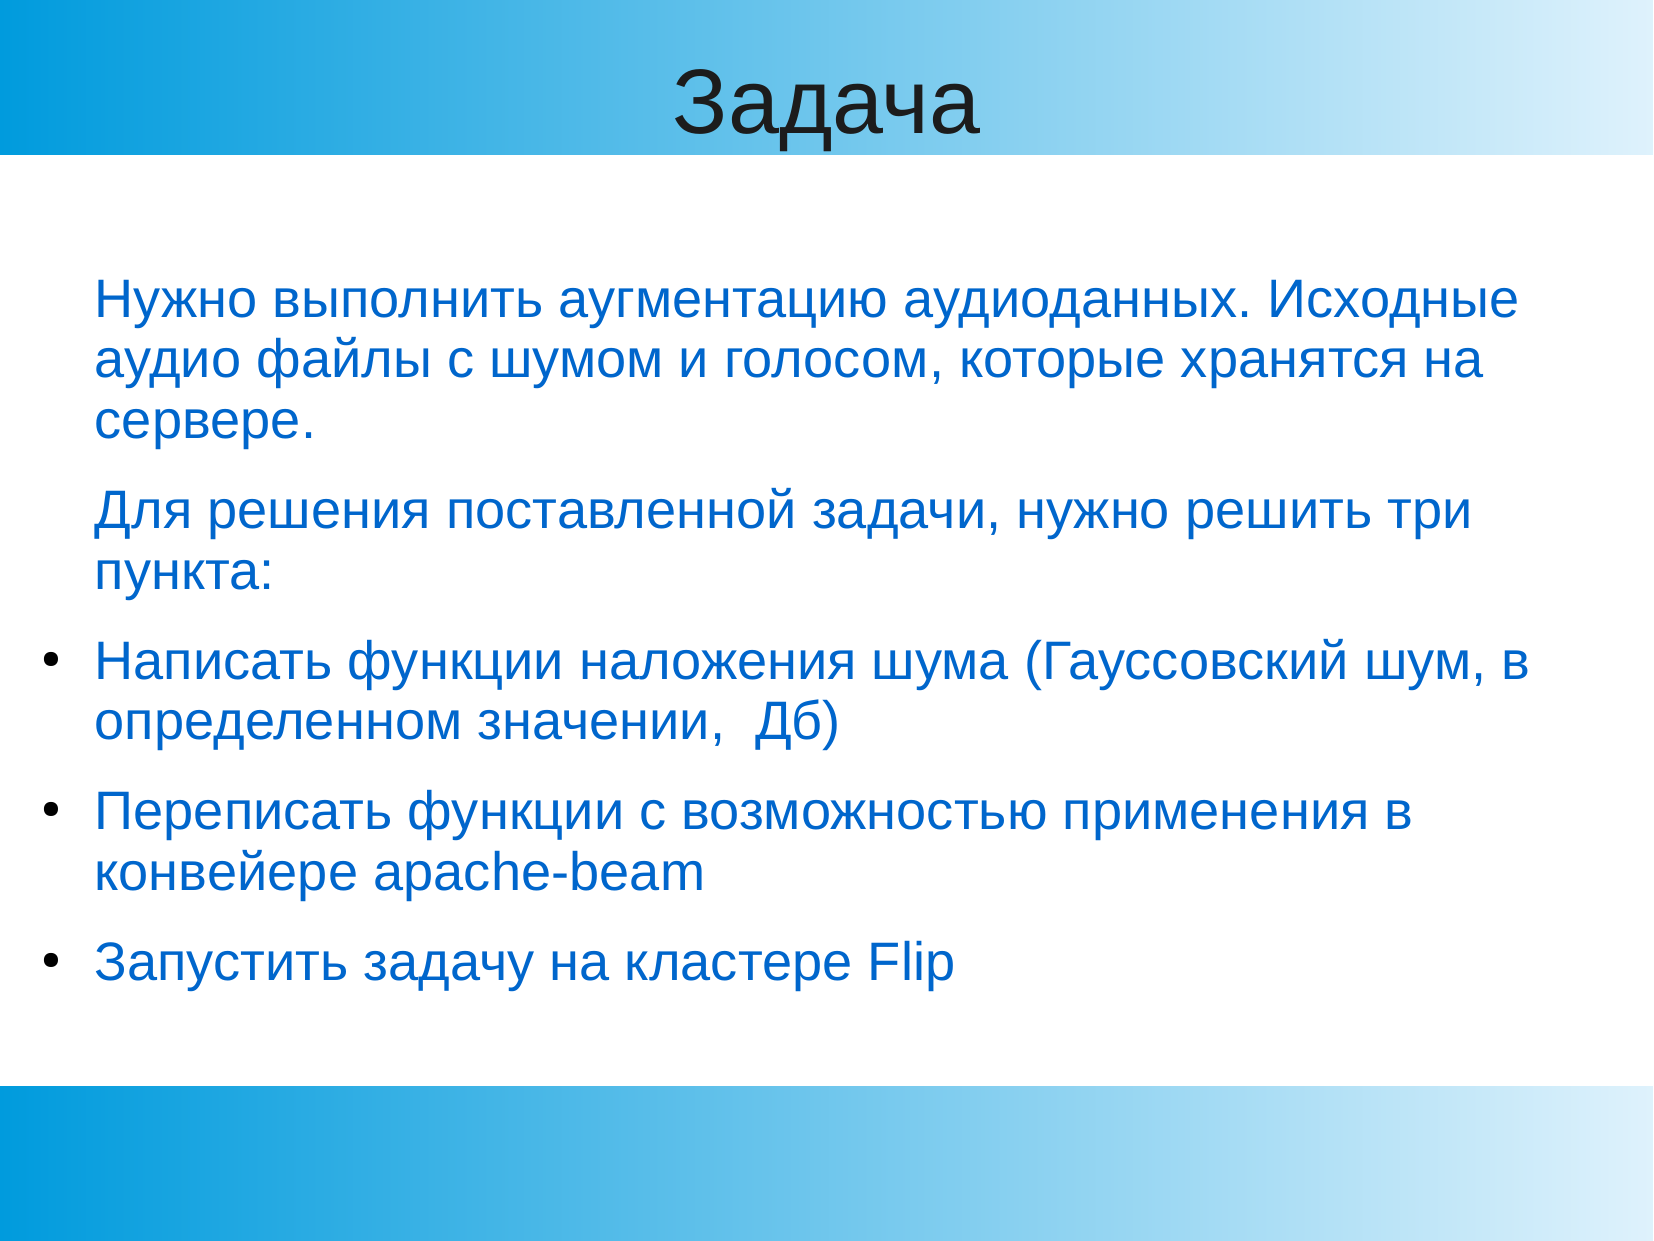

# Задача
Нужно выполнить аугментацию аудиоданных. Исходные аудио файлы с шумом и голосом, которые хранятся на сервере.
Для решения поставленной задачи, нужно решить три пункта:
Написать функции наложения шума (Гауссовский шум, в определенном значении, Дб)
Переписать функции с возможностью применения в конвейере apache-beam
Запустить задачу на кластере Flip